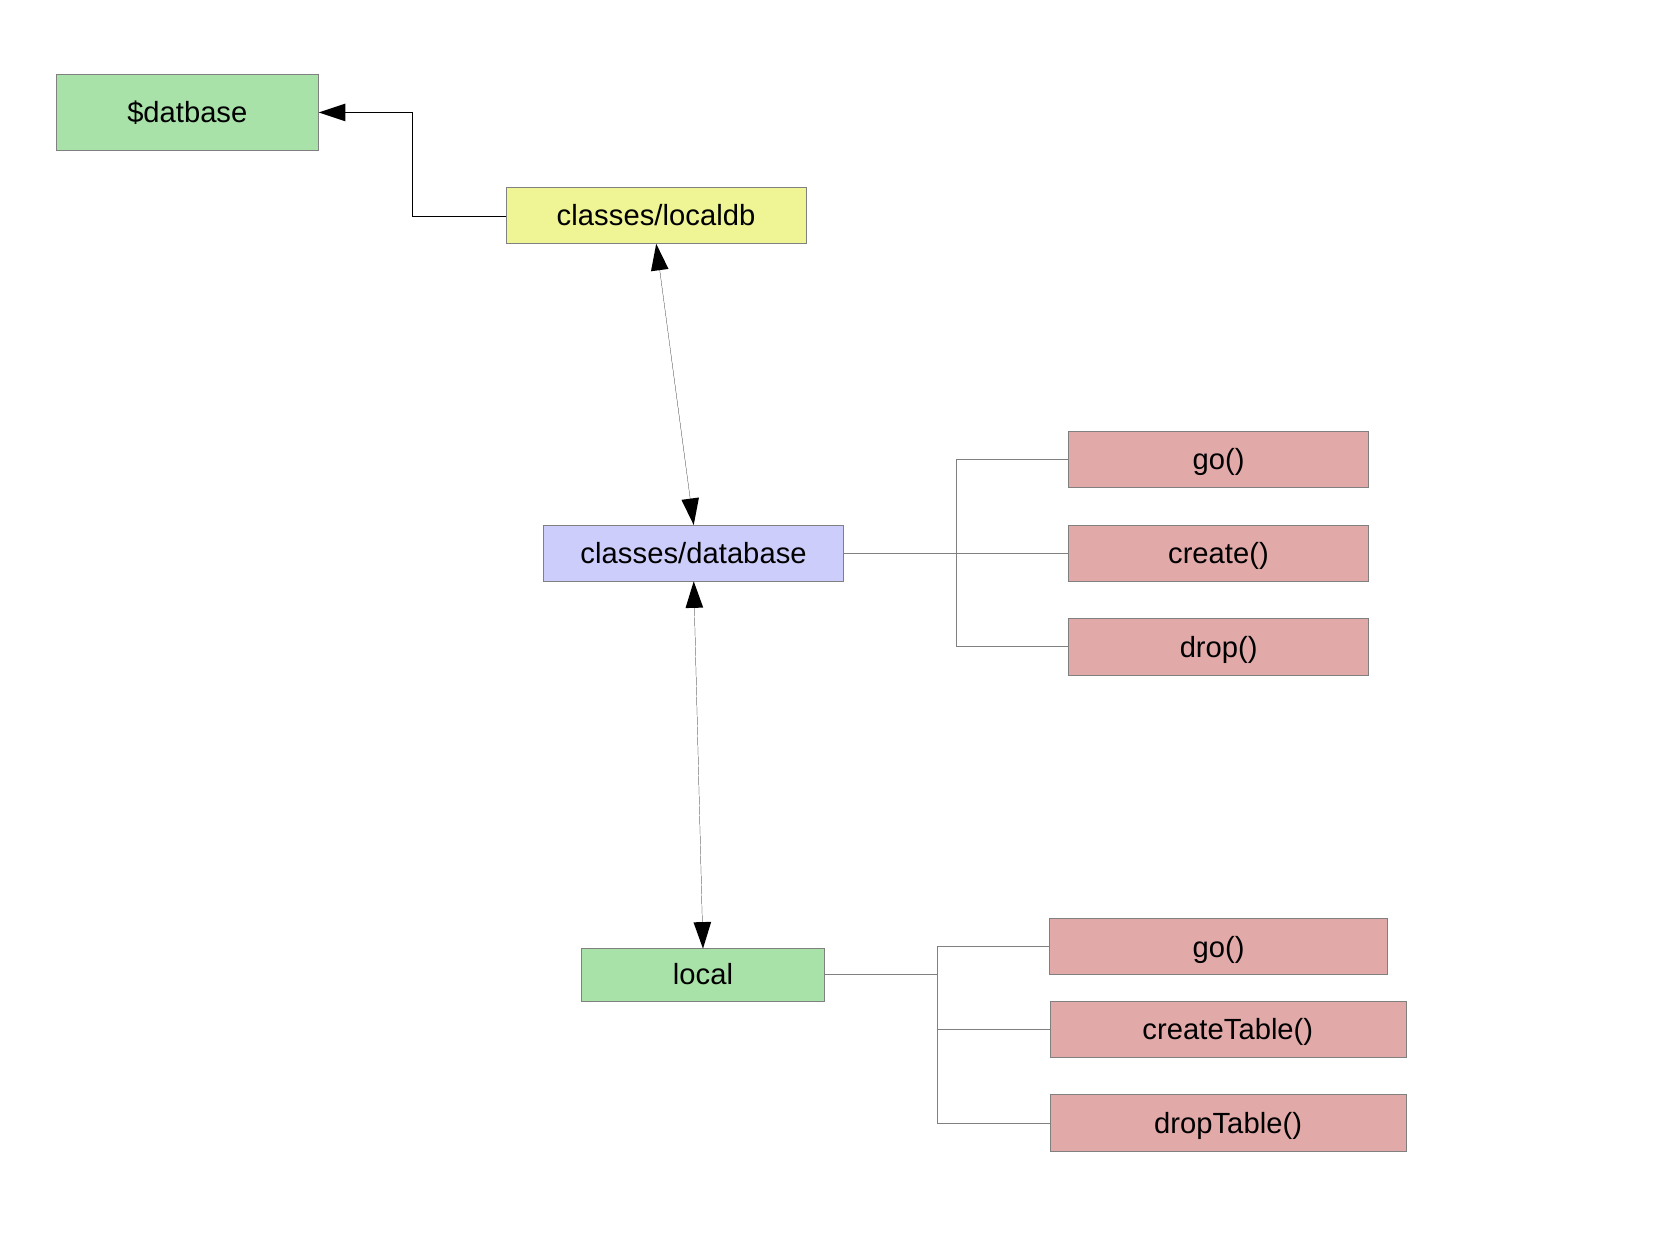

$datbase
classes/localdb
go()
classes/database
create()
drop()
go()
local
createTable()
dropTable()